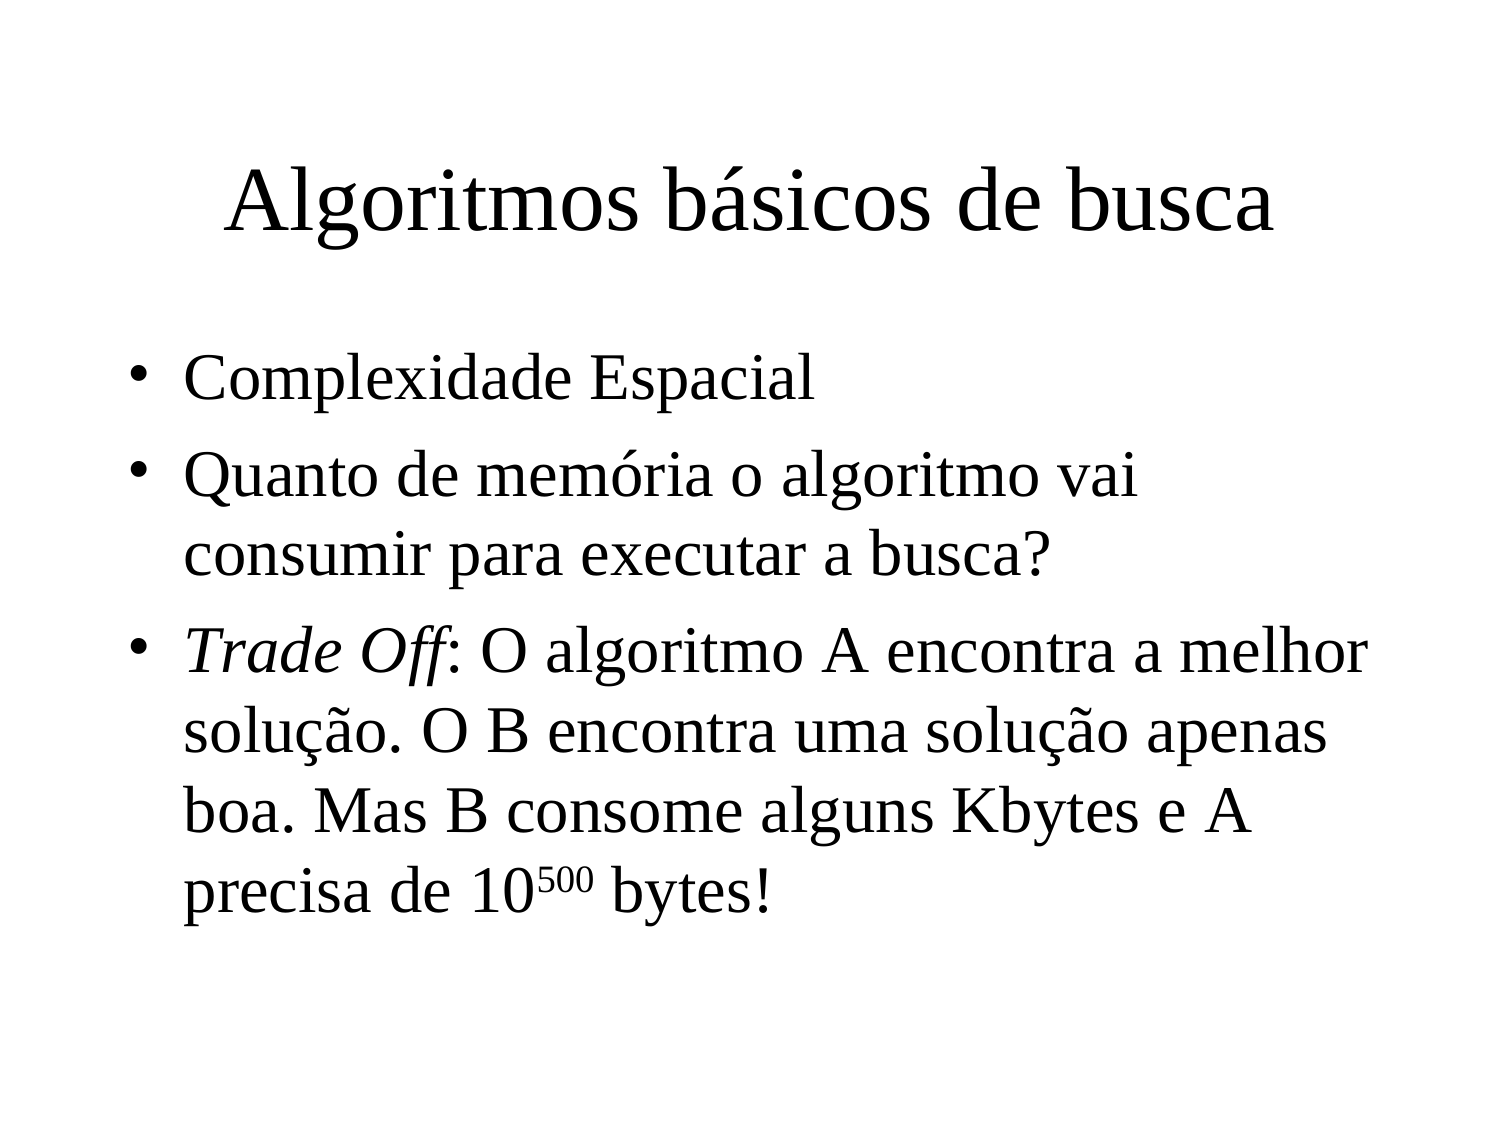

# Algoritmos básicos de busca
Complexidade Espacial
Quanto de memória o algoritmo vai consumir para executar a busca?
Trade Off: O algoritmo A encontra a melhor solução. O B encontra uma solução apenas boa. Mas B consome alguns Kbytes e A precisa de 10500 bytes!